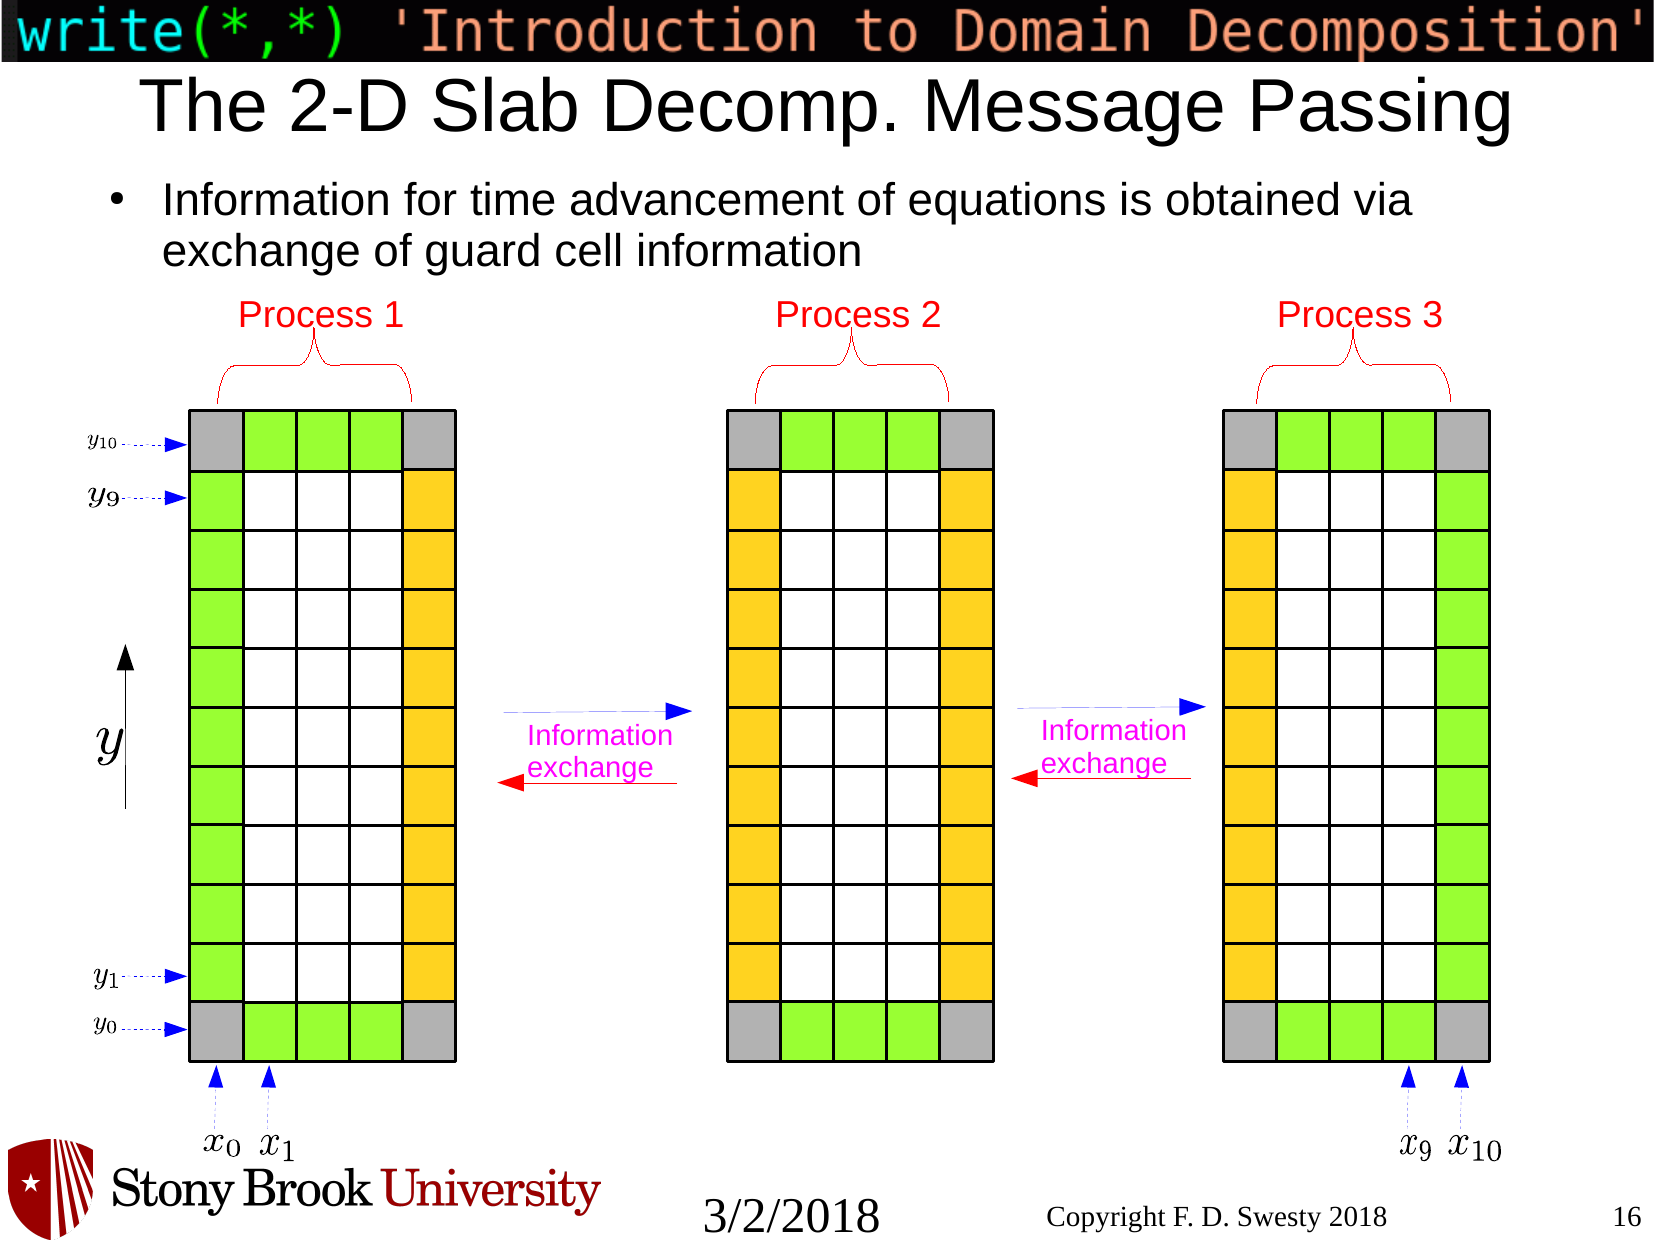

# The 2-D Slab Decomp. Message Passing
Information for time advancement of equations is obtained via exchange of guard cell information
Process 3
Process 1
Process 2
Information
exchange
Information
exchange
3/2/2018
Copyright F. D. Swesty 2018
16